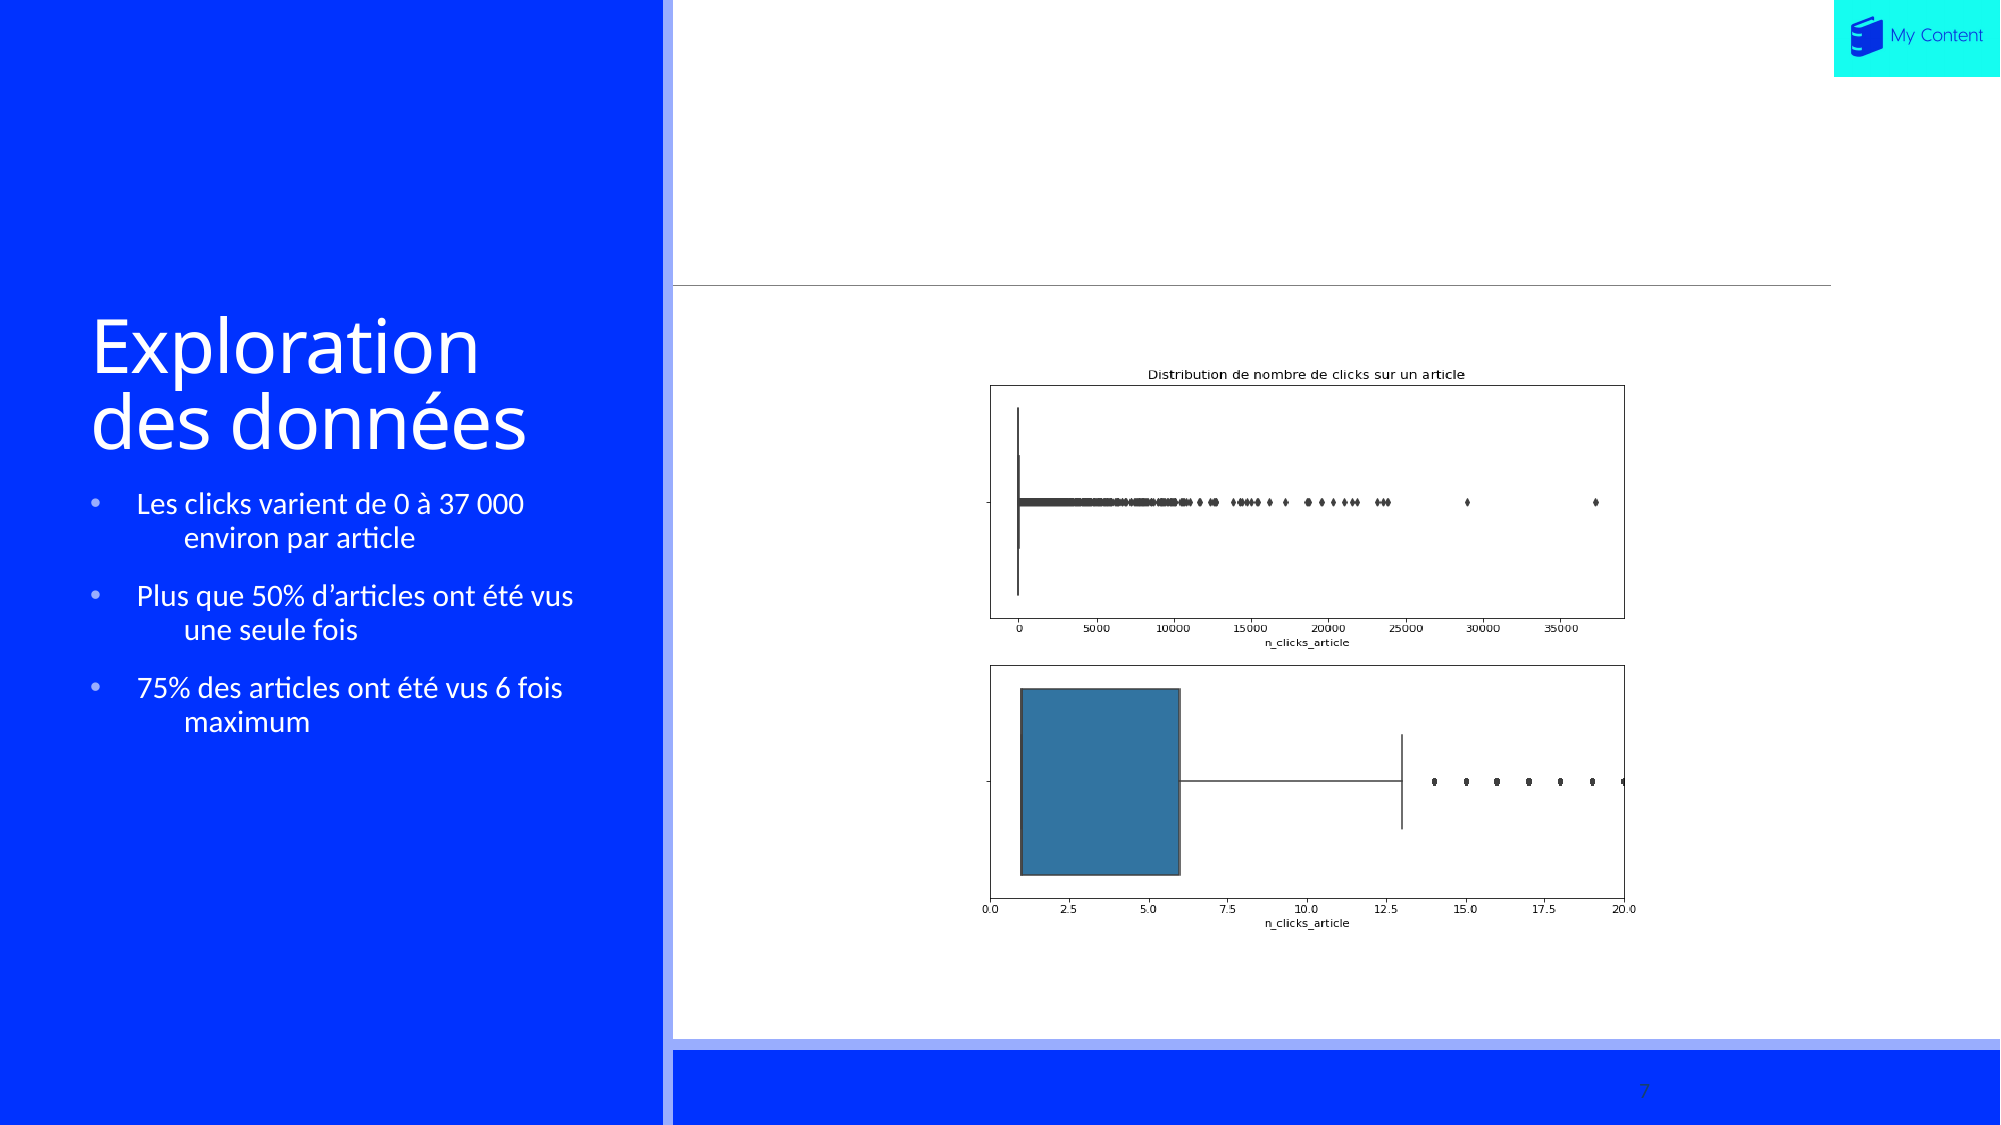

# Exploration des données
Les clicks varient de 0 à 37 000 environ par article
Plus que 50% d’articles ont été vus une seule fois
75% des articles ont été vus 6 fois maximum